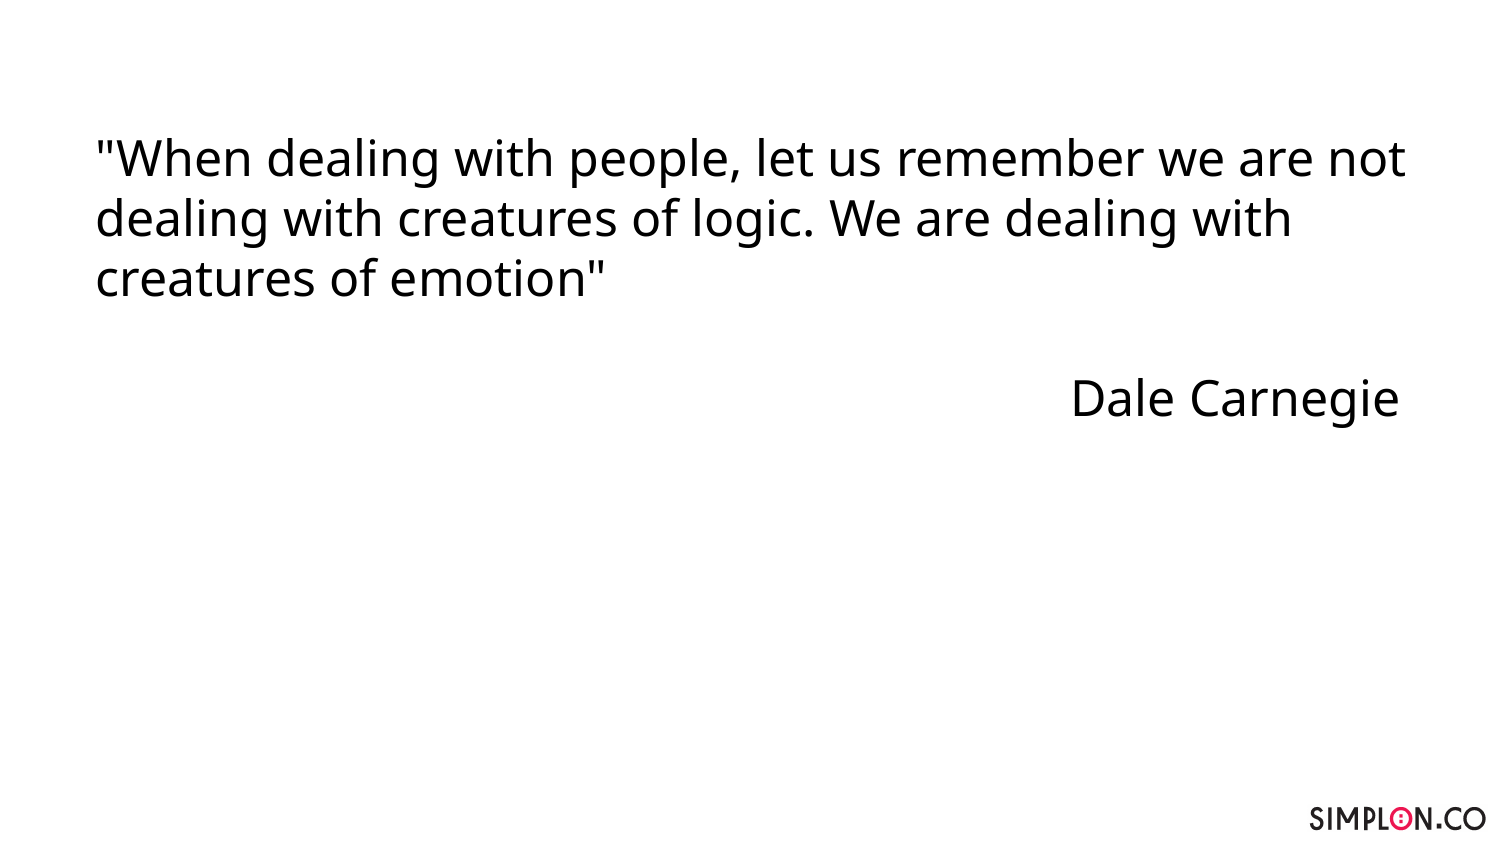

"When dealing with people, let us remember we are not dealing with creatures of logic. We are dealing with creatures of emotion"
Dale Carnegie